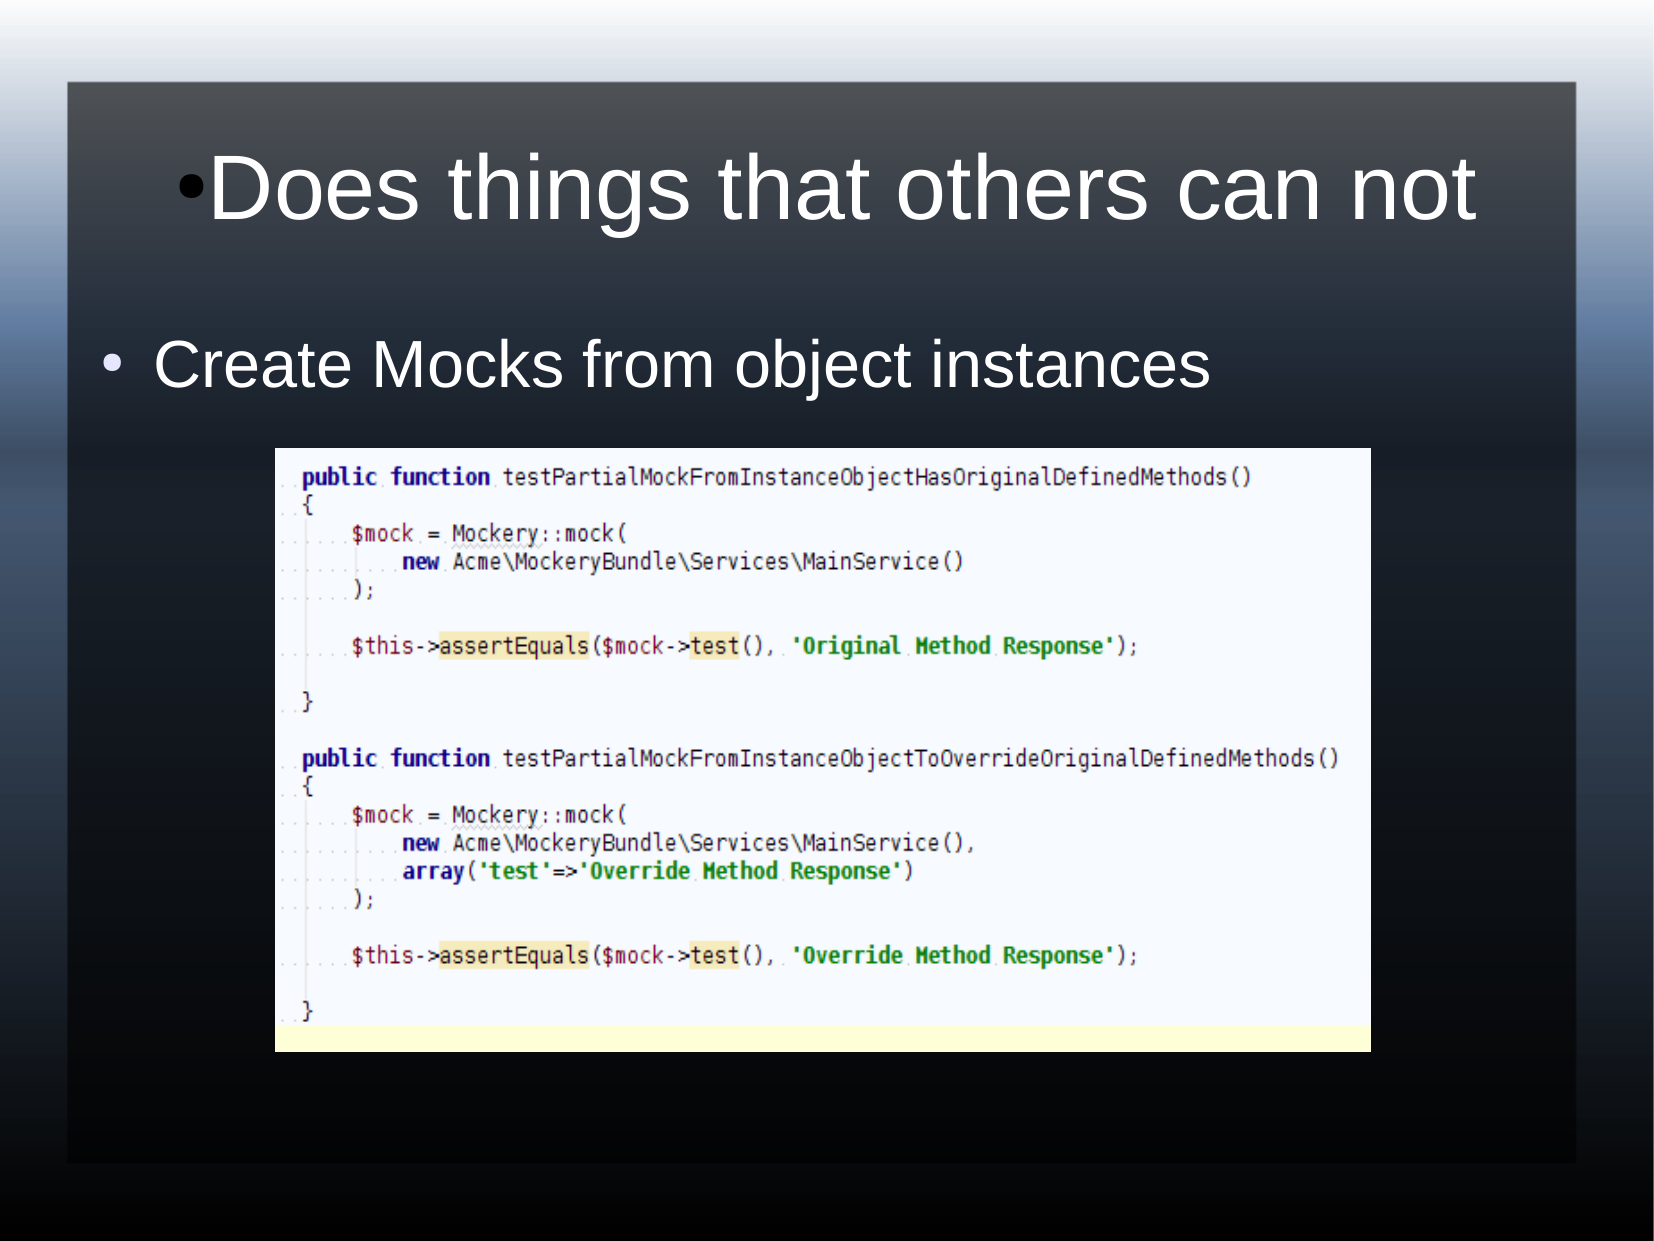

# Does things that others can not
Create Mocks from object instances